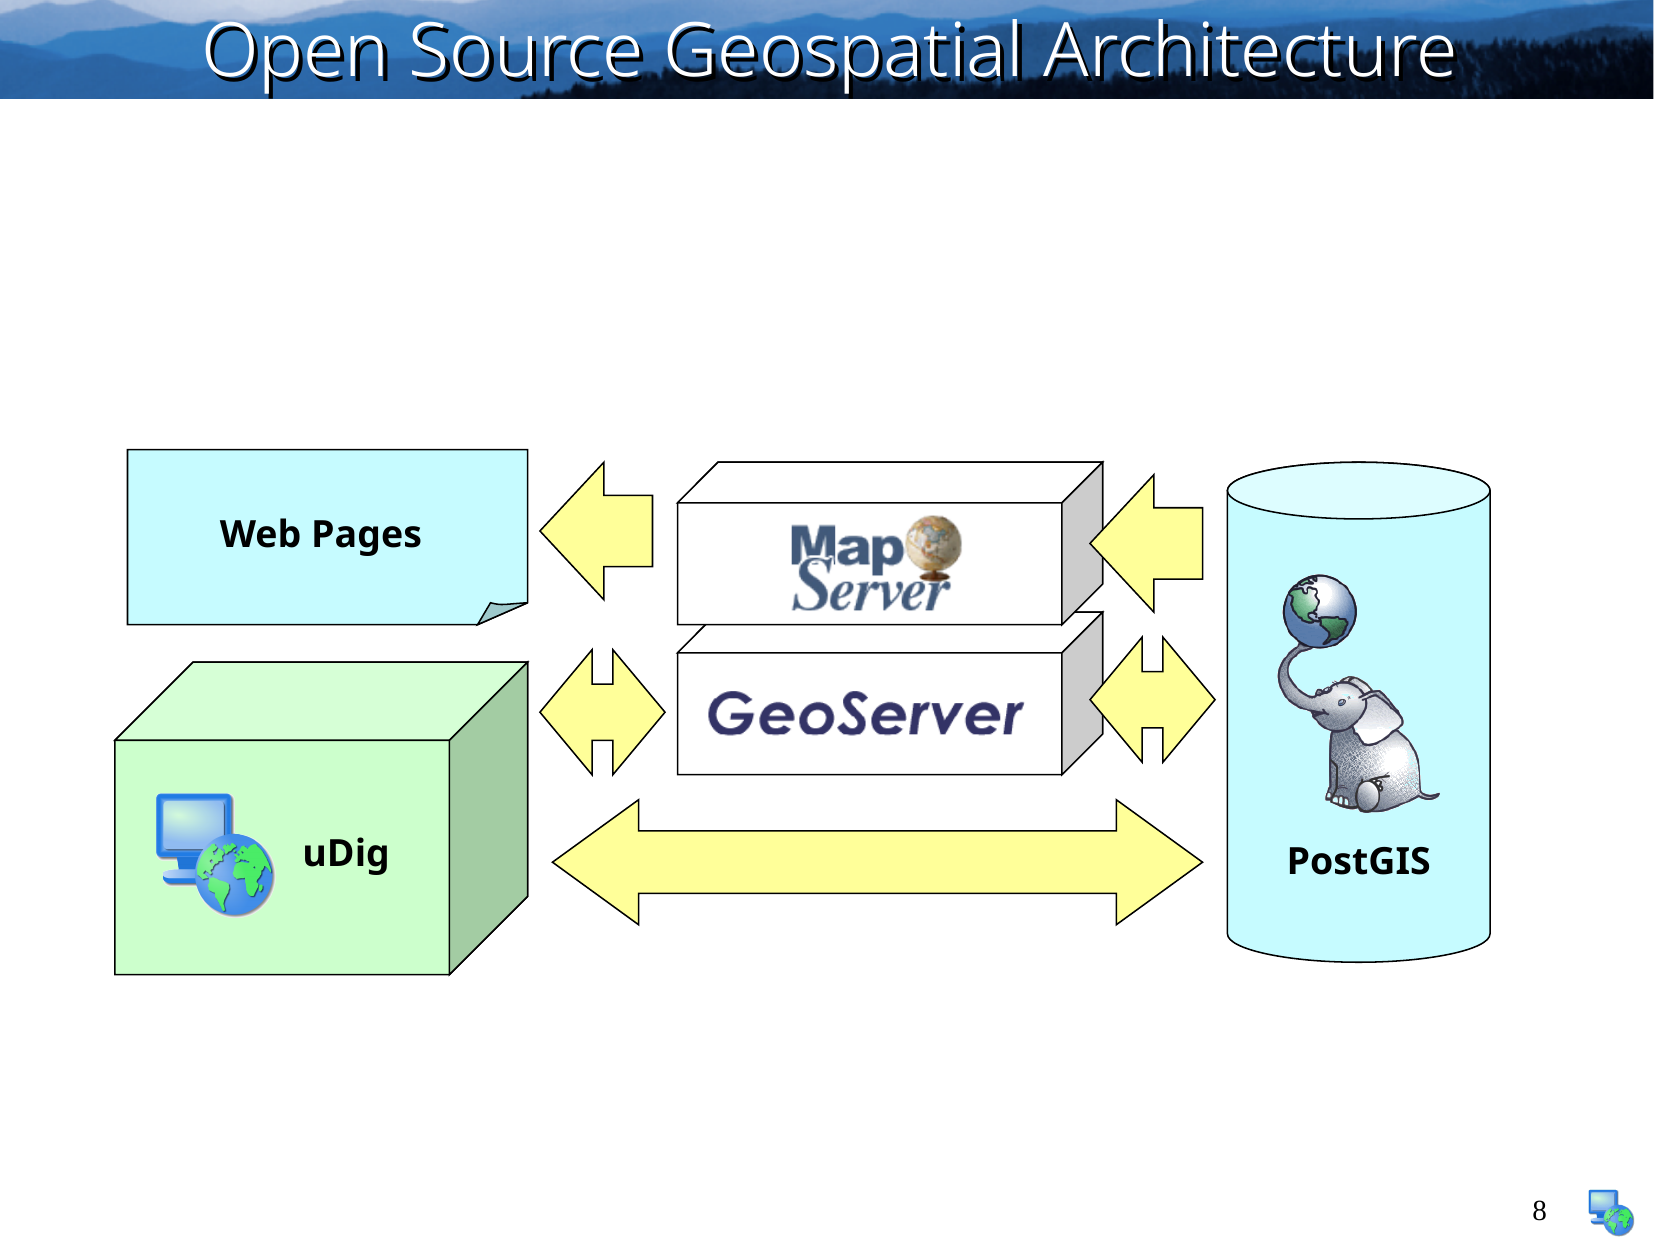

# Open Source Geospatial Architecture
Web Pages
uDig
PostGIS
8